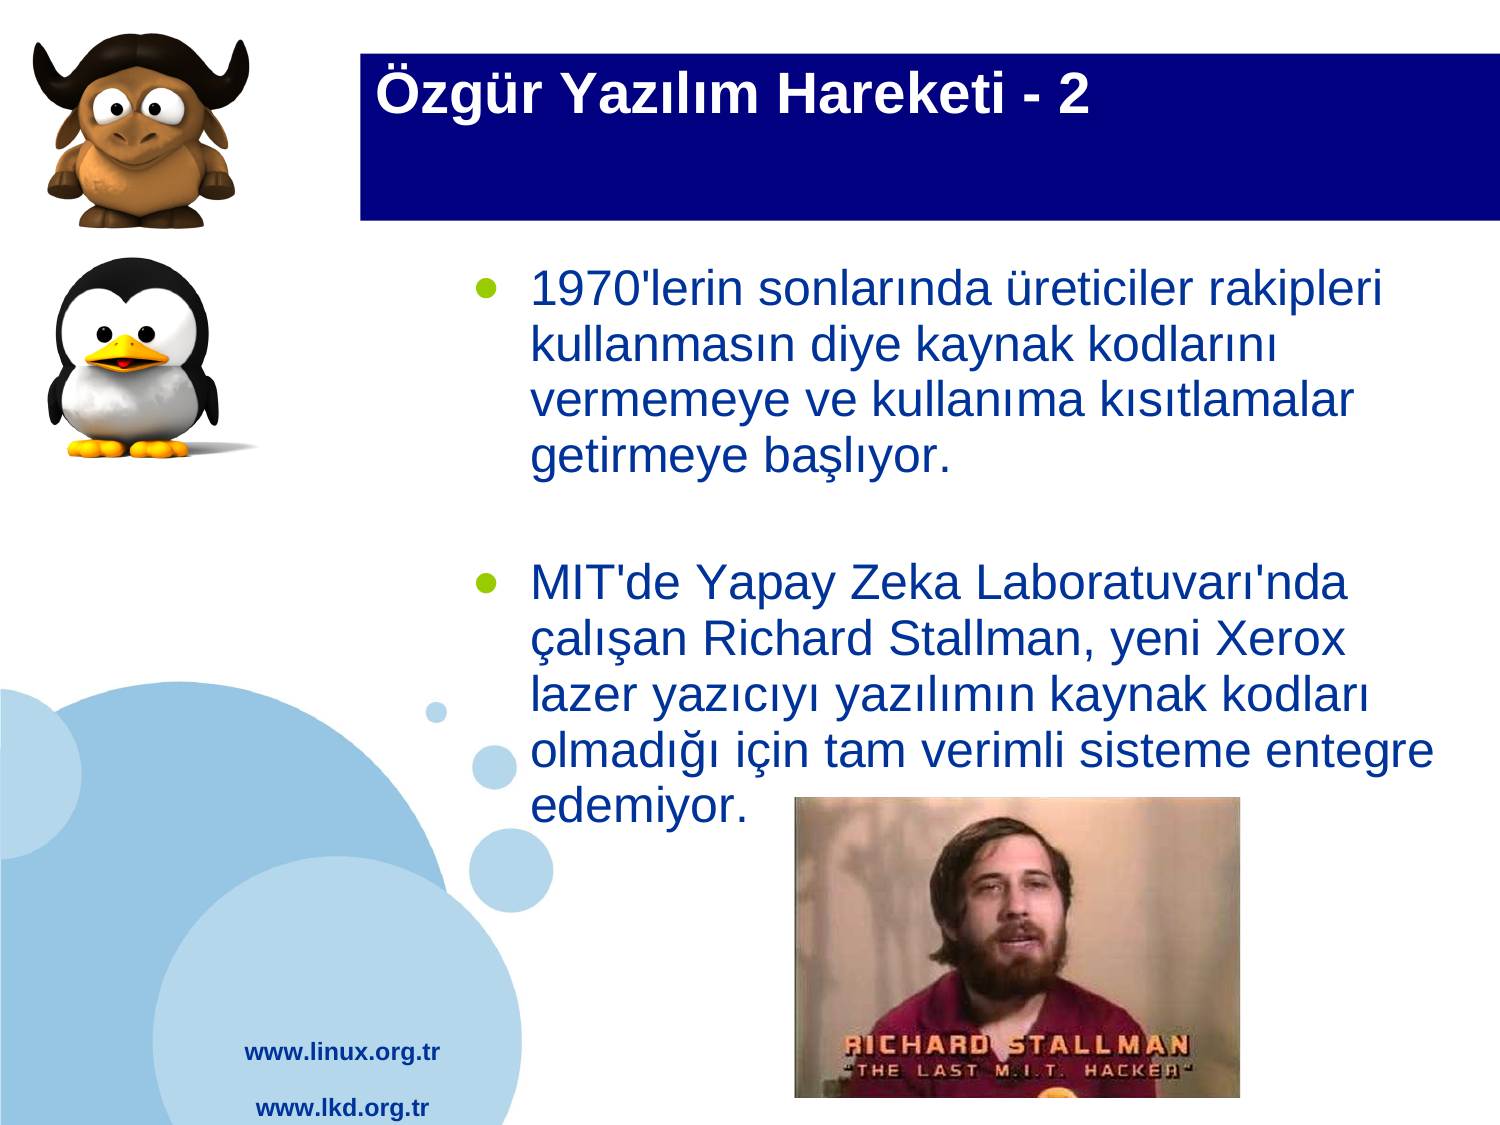

# Özgür Yazılım Hareketi - 2
1970'lerin sonlarında üreticiler rakipleri kullanmasın diye kaynak kodlarını vermemeye ve kullanıma kısıtlamalar getirmeye başlıyor.
MIT'de Yapay Zeka Laboratuvarı'nda çalışan Richard Stallman, yeni Xerox lazer yazıcıyı yazılımın kaynak kodları olmadığı için tam verimli sisteme entegre edemiyor.